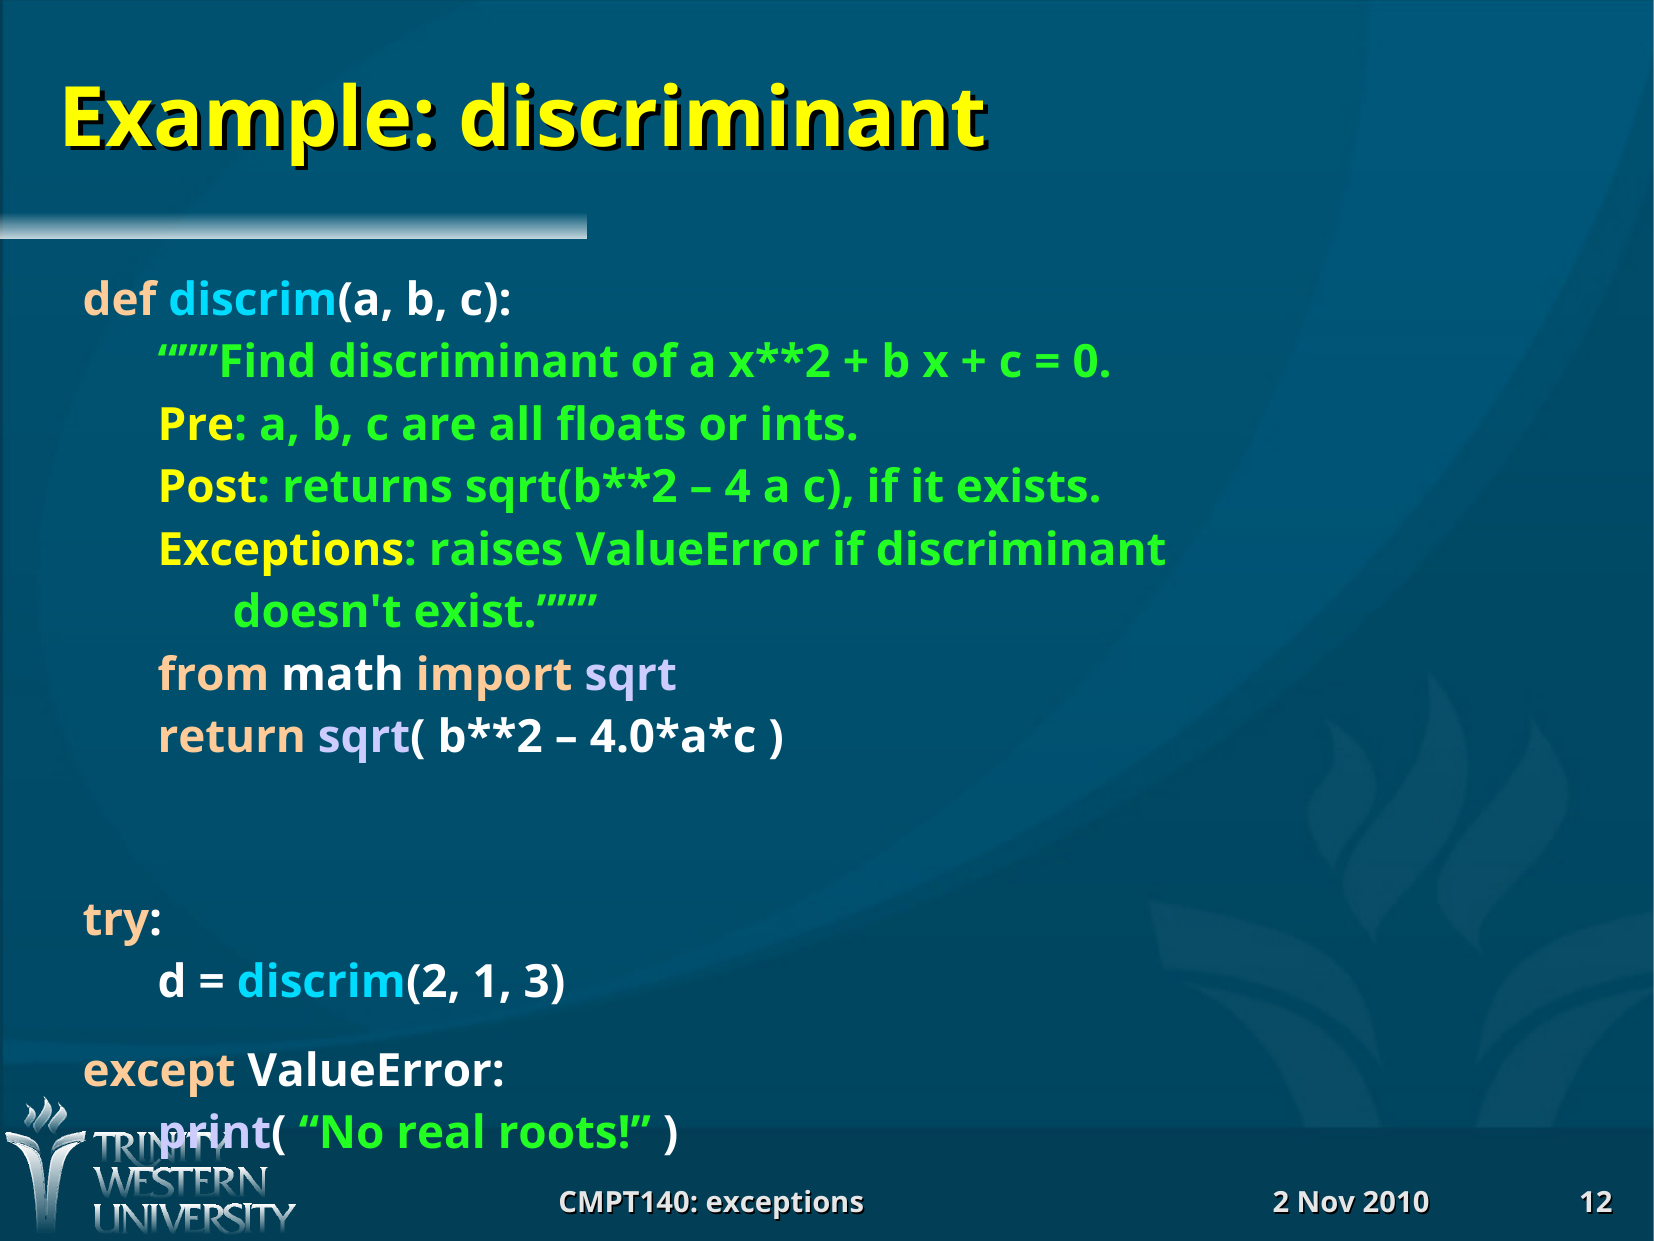

# Example: discriminant
def discrim(a, b, c):
	“””Find discriminant of a x**2 + b x + c = 0.
	Pre: a, b, c are all floats or ints.
	Post: returns sqrt(b**2 – 4 a c), if it exists.
	Exceptions: raises ValueError if discriminant
		doesn't exist.”””
	from math import sqrt
	return sqrt( b**2 – 4.0*a*c )
try:
	d = discrim(2, 1, 3)
except ValueError:
	print( “No real roots!” )
CMPT140: exceptions
2 Nov 2010
12